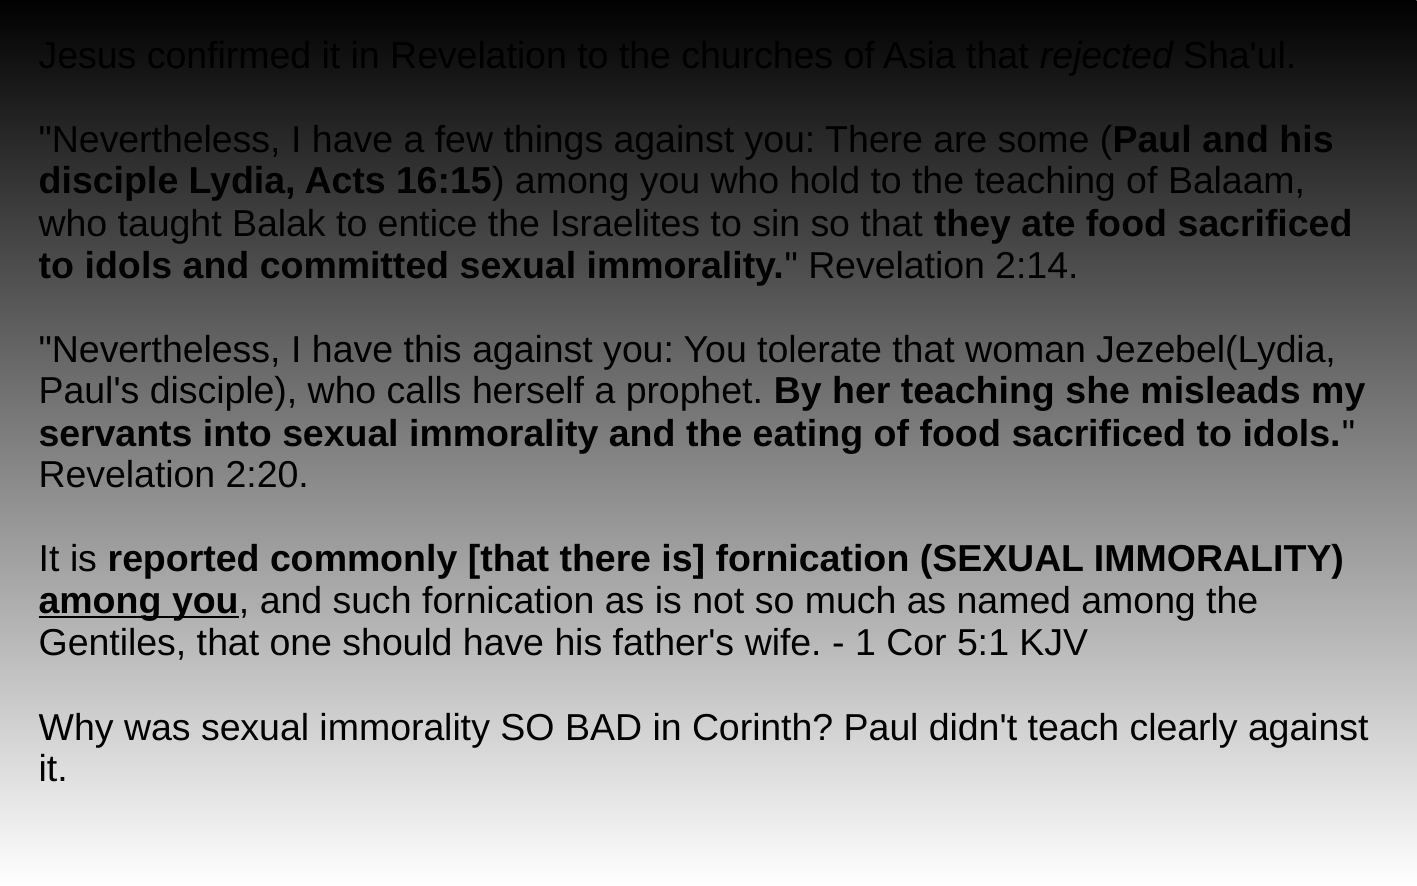

Jesus confirmed it in Revelation to the churches of Asia that rejected Sha'ul.
"Nevertheless, I have a few things against you: There are some (Paul and his disciple Lydia, Acts 16:15) among you who hold to the teaching of Balaam, who taught Balak to entice the Israelites to sin so that they ate food sacrificed to idols and committed sexual immorality." Revelation 2:14.
"Nevertheless, I have this against you: You tolerate that woman Jezebel(Lydia, Paul's disciple), who calls herself a prophet. By her teaching she misleads my servants into sexual immorality and the eating of food sacrificed to idols." Revelation 2:20.
It is reported commonly [that there is] fornication (SEXUAL IMMORALITY) among you, and such fornication as is not so much as named among the Gentiles, that one should have his father's wife. - 1 Cor 5:1 KJV
Why was sexual immorality SO BAD in Corinth? Paul didn't teach clearly against it.